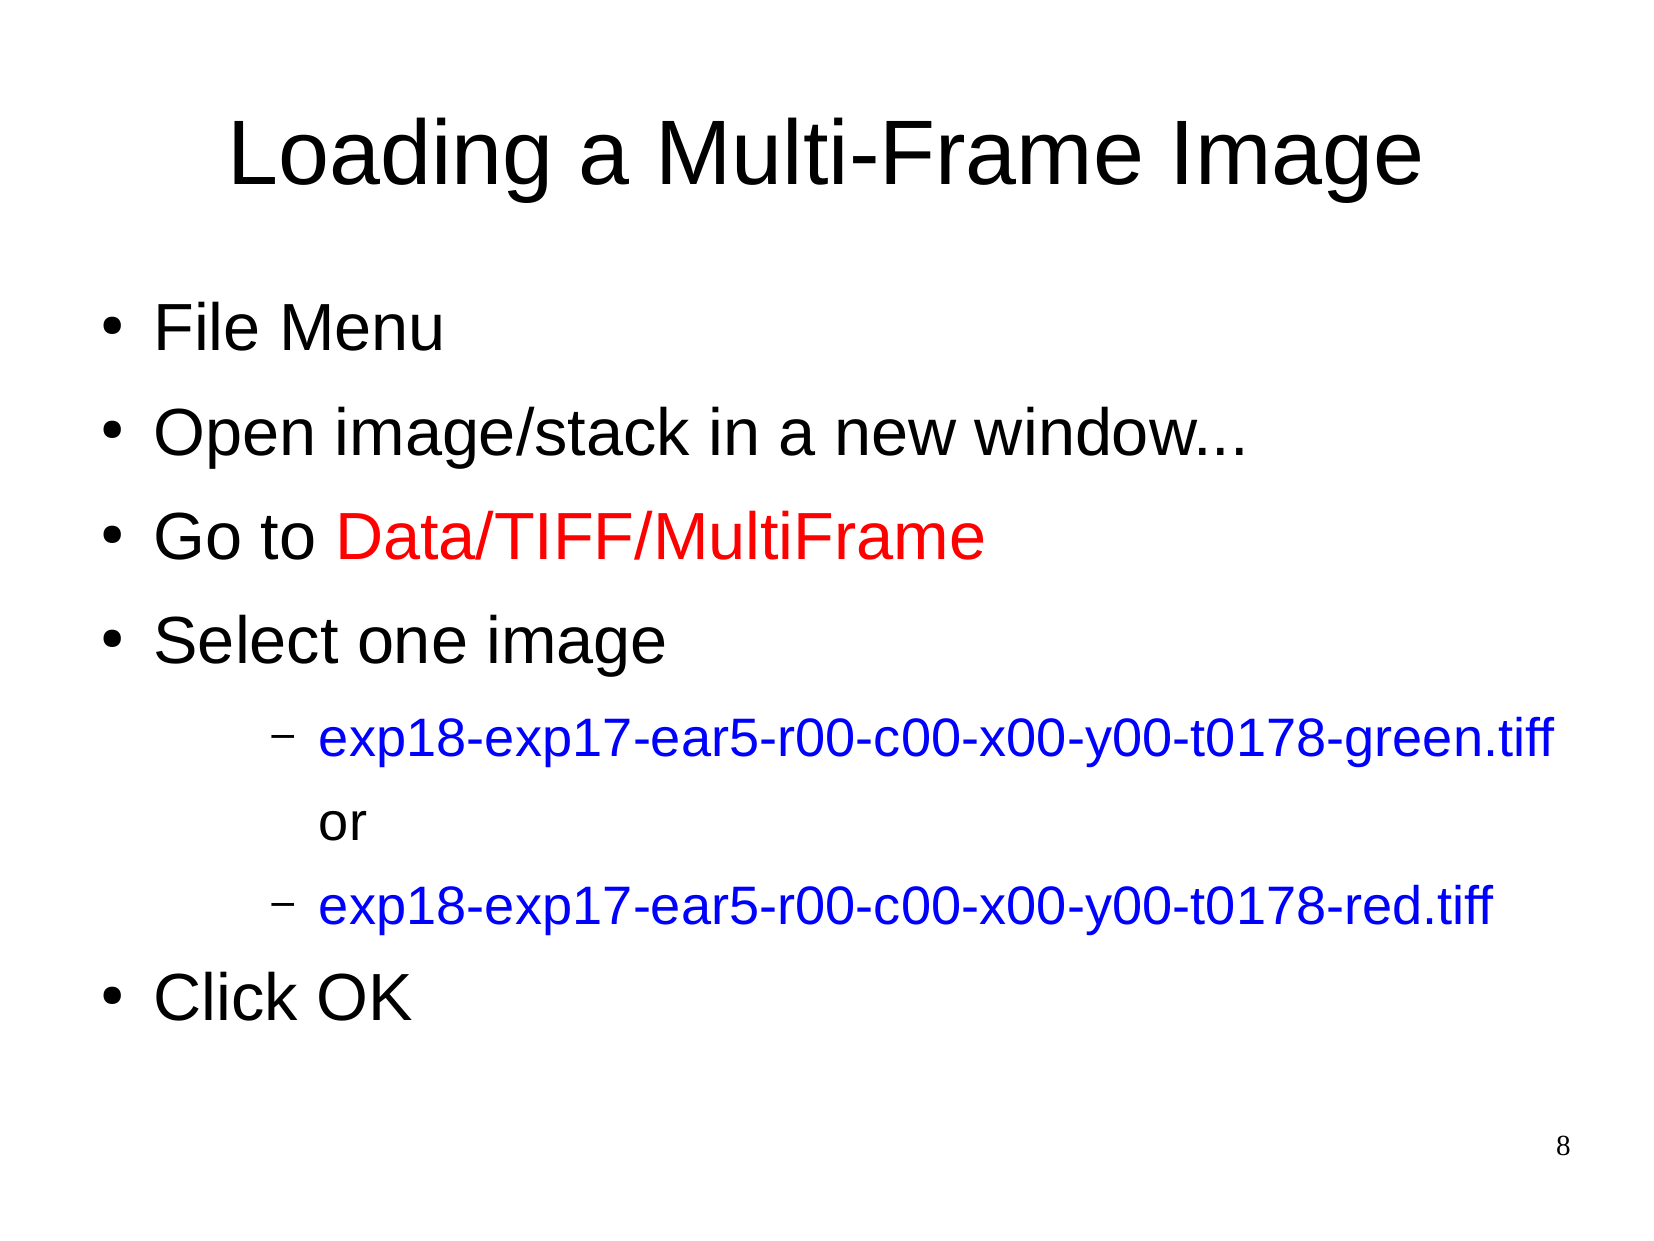

# Loading a Multi-Frame Image
File Menu
Open image/stack in a new window...
Go to Data/TIFF/MultiFrame
Select one image
exp18-exp17-ear5-r00-c00-x00-y00-t0178-green.tiff
or
exp18-exp17-ear5-r00-c00-x00-y00-t0178-red.tiff
Click OK
8